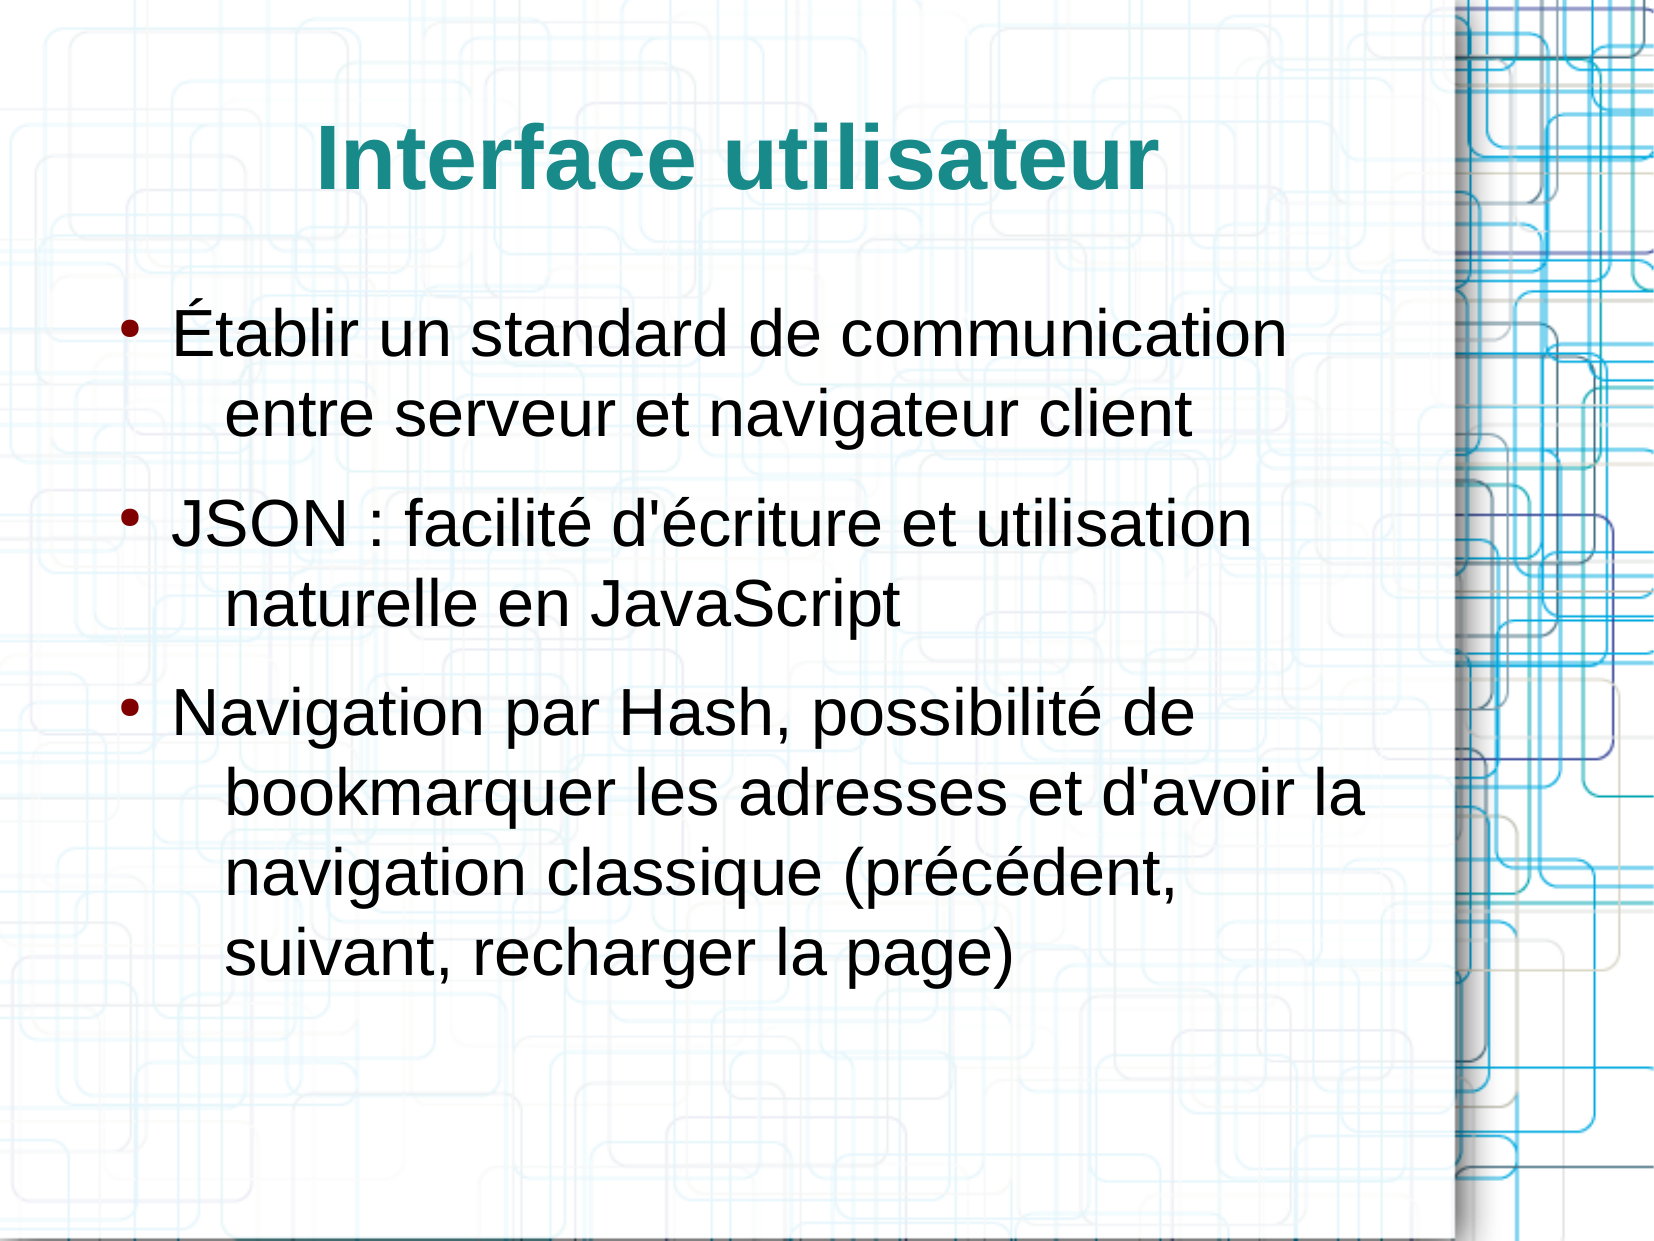

# Interface utilisateur
Établir un standard de communication entre serveur et navigateur client
JSON : facilité d'écriture et utilisation naturelle en JavaScript
Navigation par Hash, possibilité de bookmarquer les adresses et d'avoir la navigation classique (précédent, suivant, recharger la page)